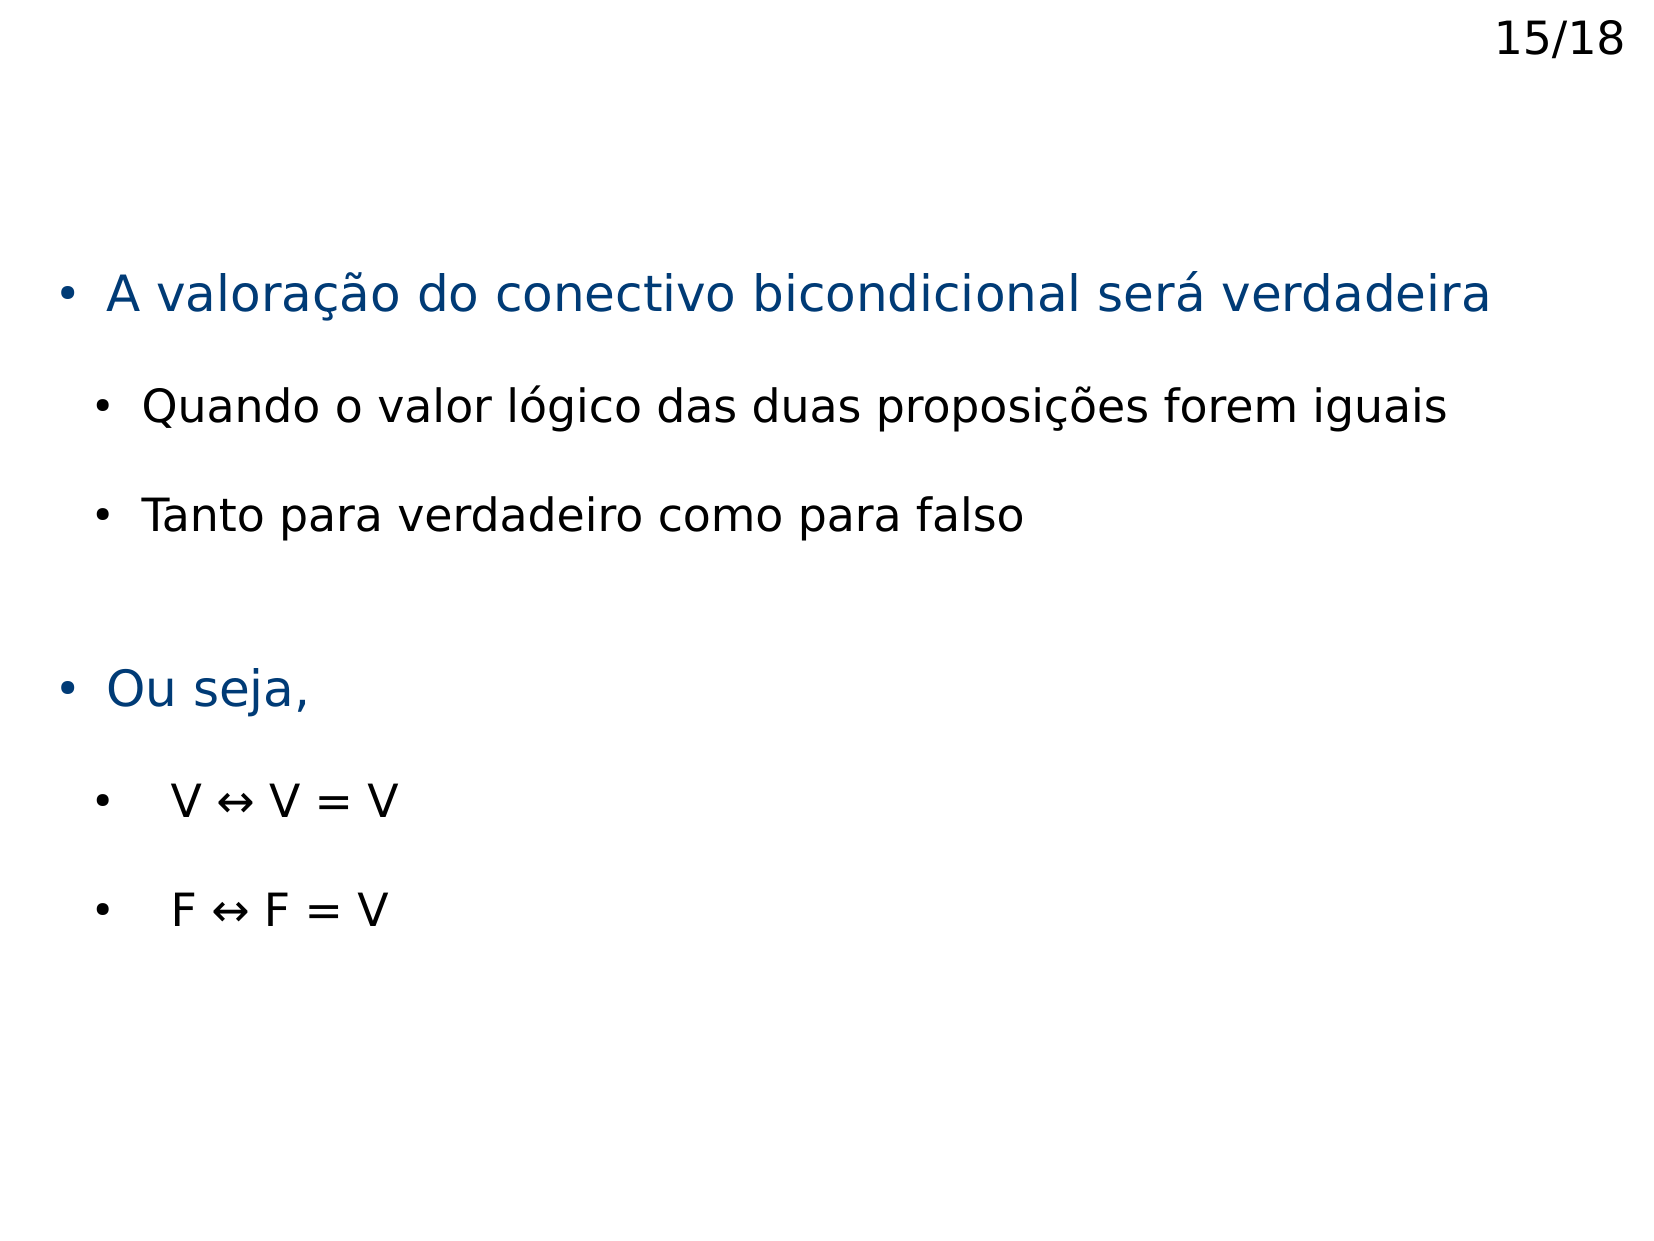

15
#
A valoração do conectivo bicondicional será verdadeira
Quando o valor lógico das duas proposições forem iguais
Tanto para verdadeiro como para falso
Ou seja,
 V ↔ V = V
 F ↔ F = V